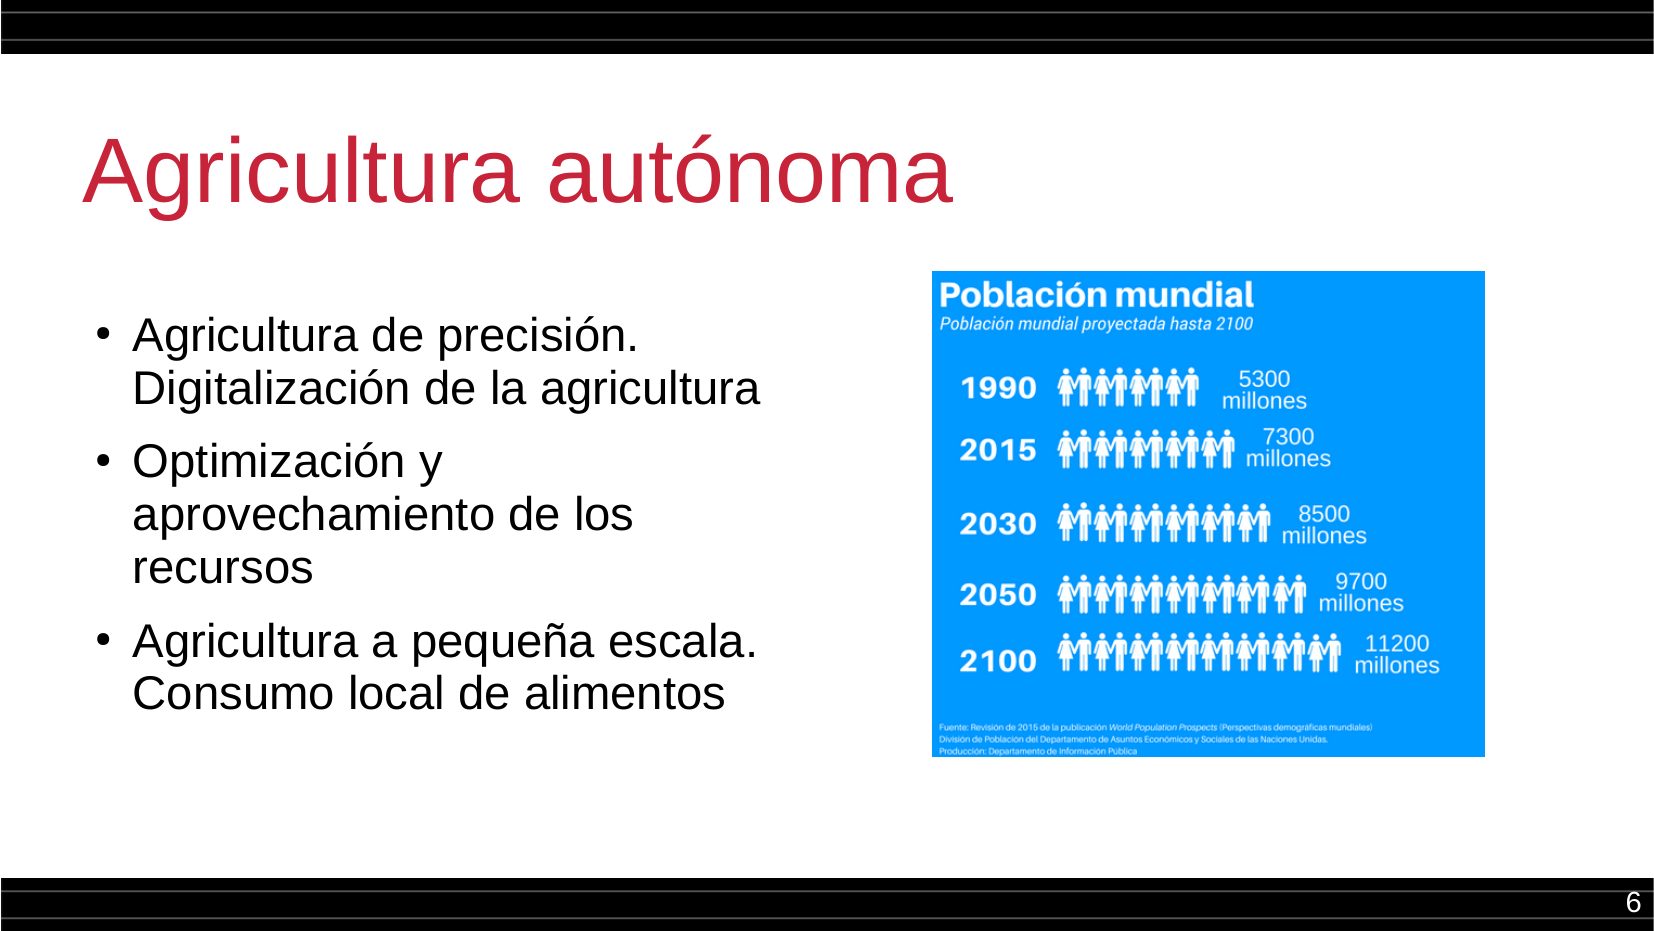

# Agricultura autónoma
Agricultura de precisión. Digitalización de la agricultura
Optimización y aprovechamiento de los recursos
Agricultura a pequeña escala. Consumo local de alimentos